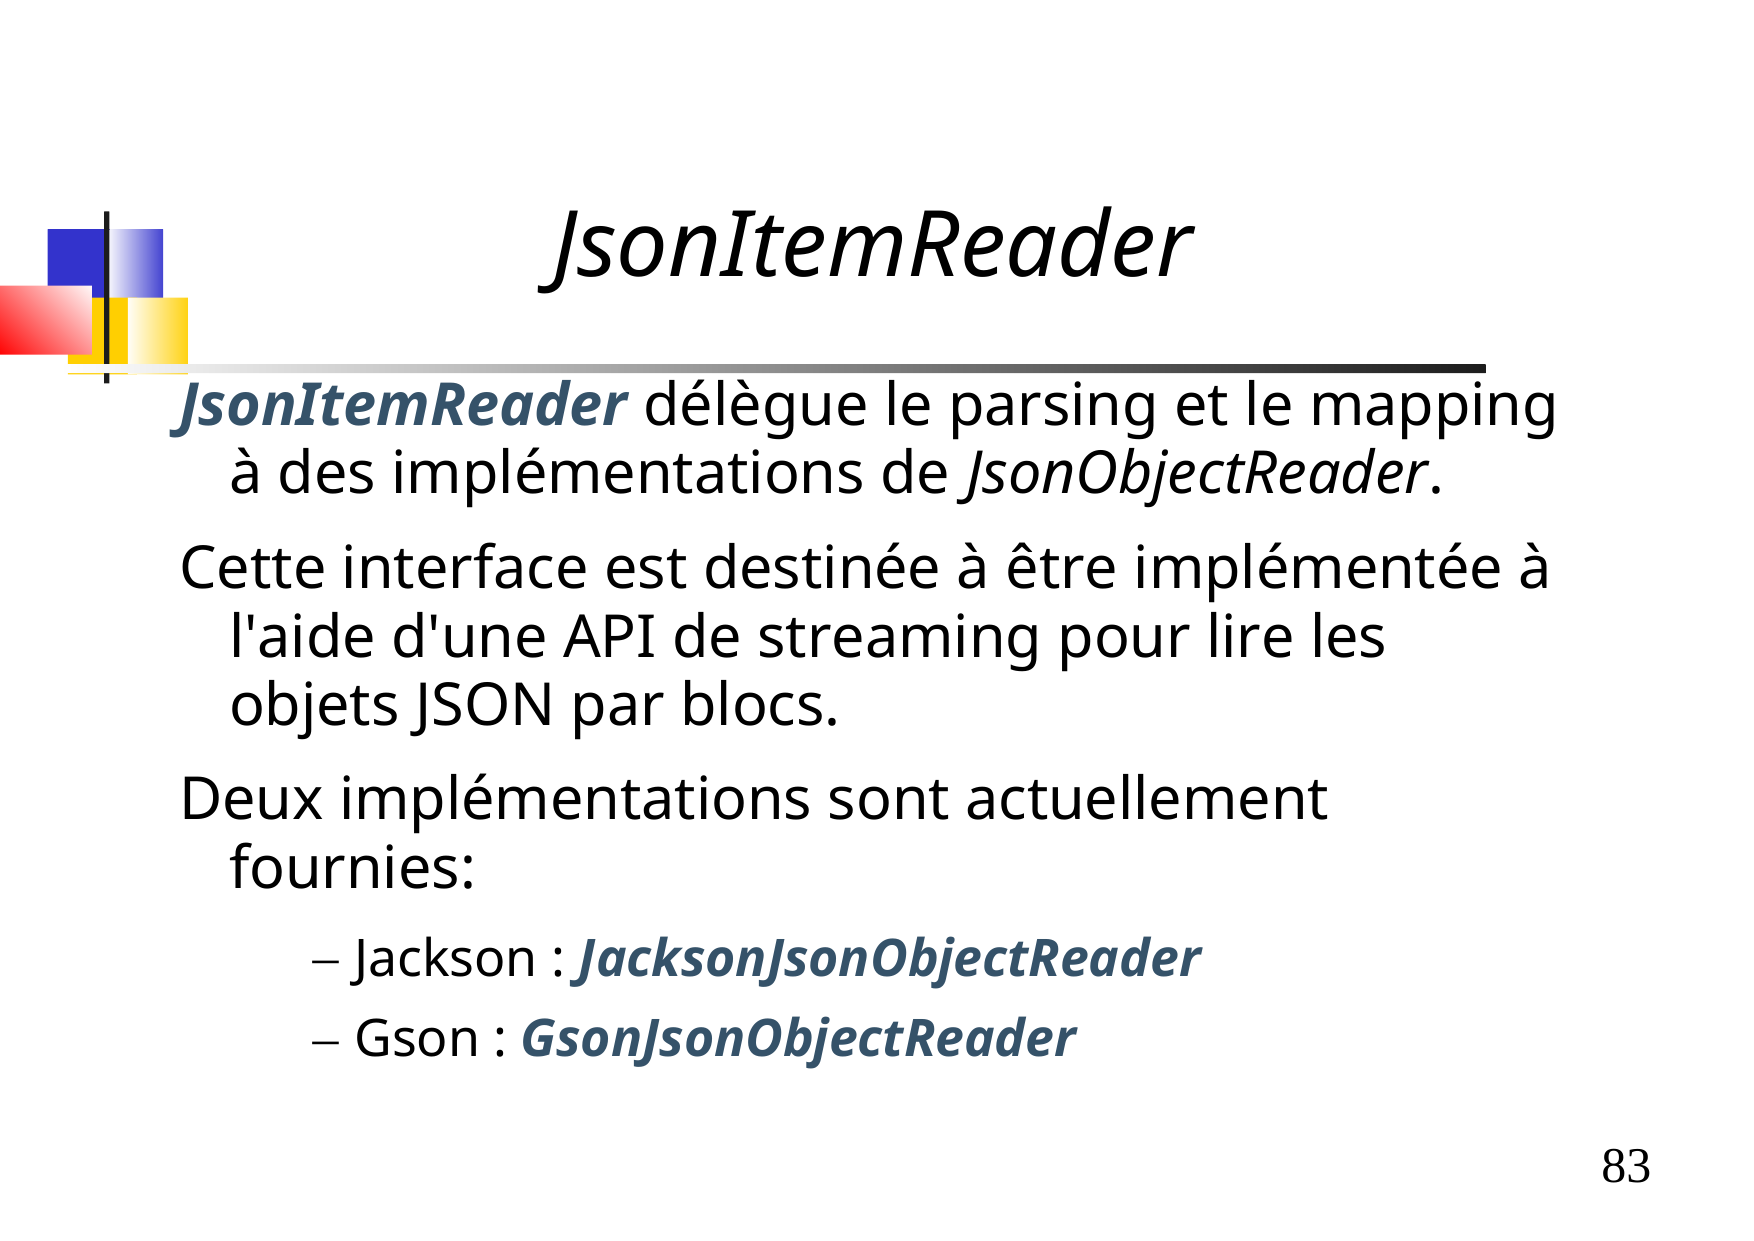

# JsonItemReader
JsonItemReader délègue le parsing et le mapping à des implémentations de JsonObjectReader.
Cette interface est destinée à être implémentée à l'aide d'une API de streaming pour lire les objets JSON par blocs.
Deux implémentations sont actuellement fournies:
Jackson : JacksonJsonObjectReader
Gson : GsonJsonObjectReader